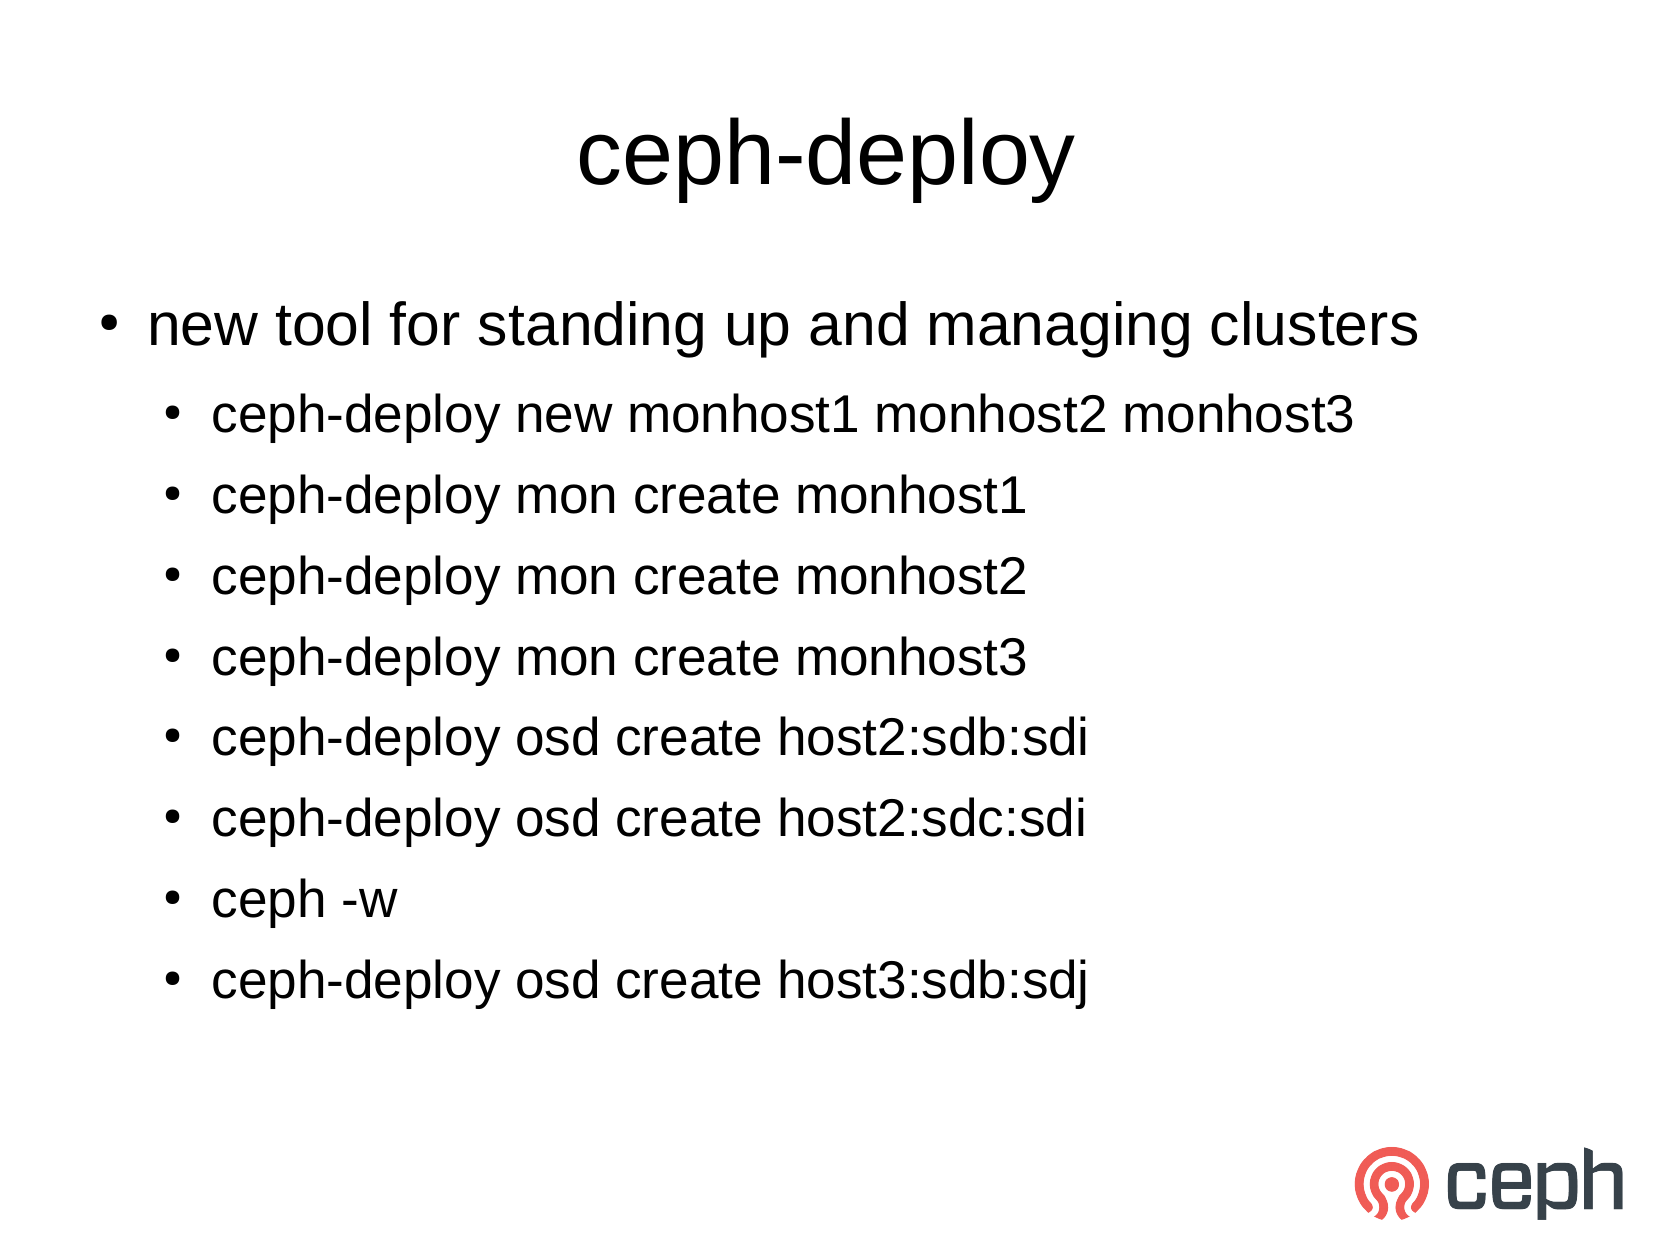

# ceph-deploy
new tool for standing up and managing clusters
ceph-deploy new monhost1 monhost2 monhost3
ceph-deploy mon create monhost1
ceph-deploy mon create monhost2
ceph-deploy mon create monhost3
ceph-deploy osd create host2:sdb:sdi
ceph-deploy osd create host2:sdc:sdi
ceph -w
ceph-deploy osd create host3:sdb:sdj